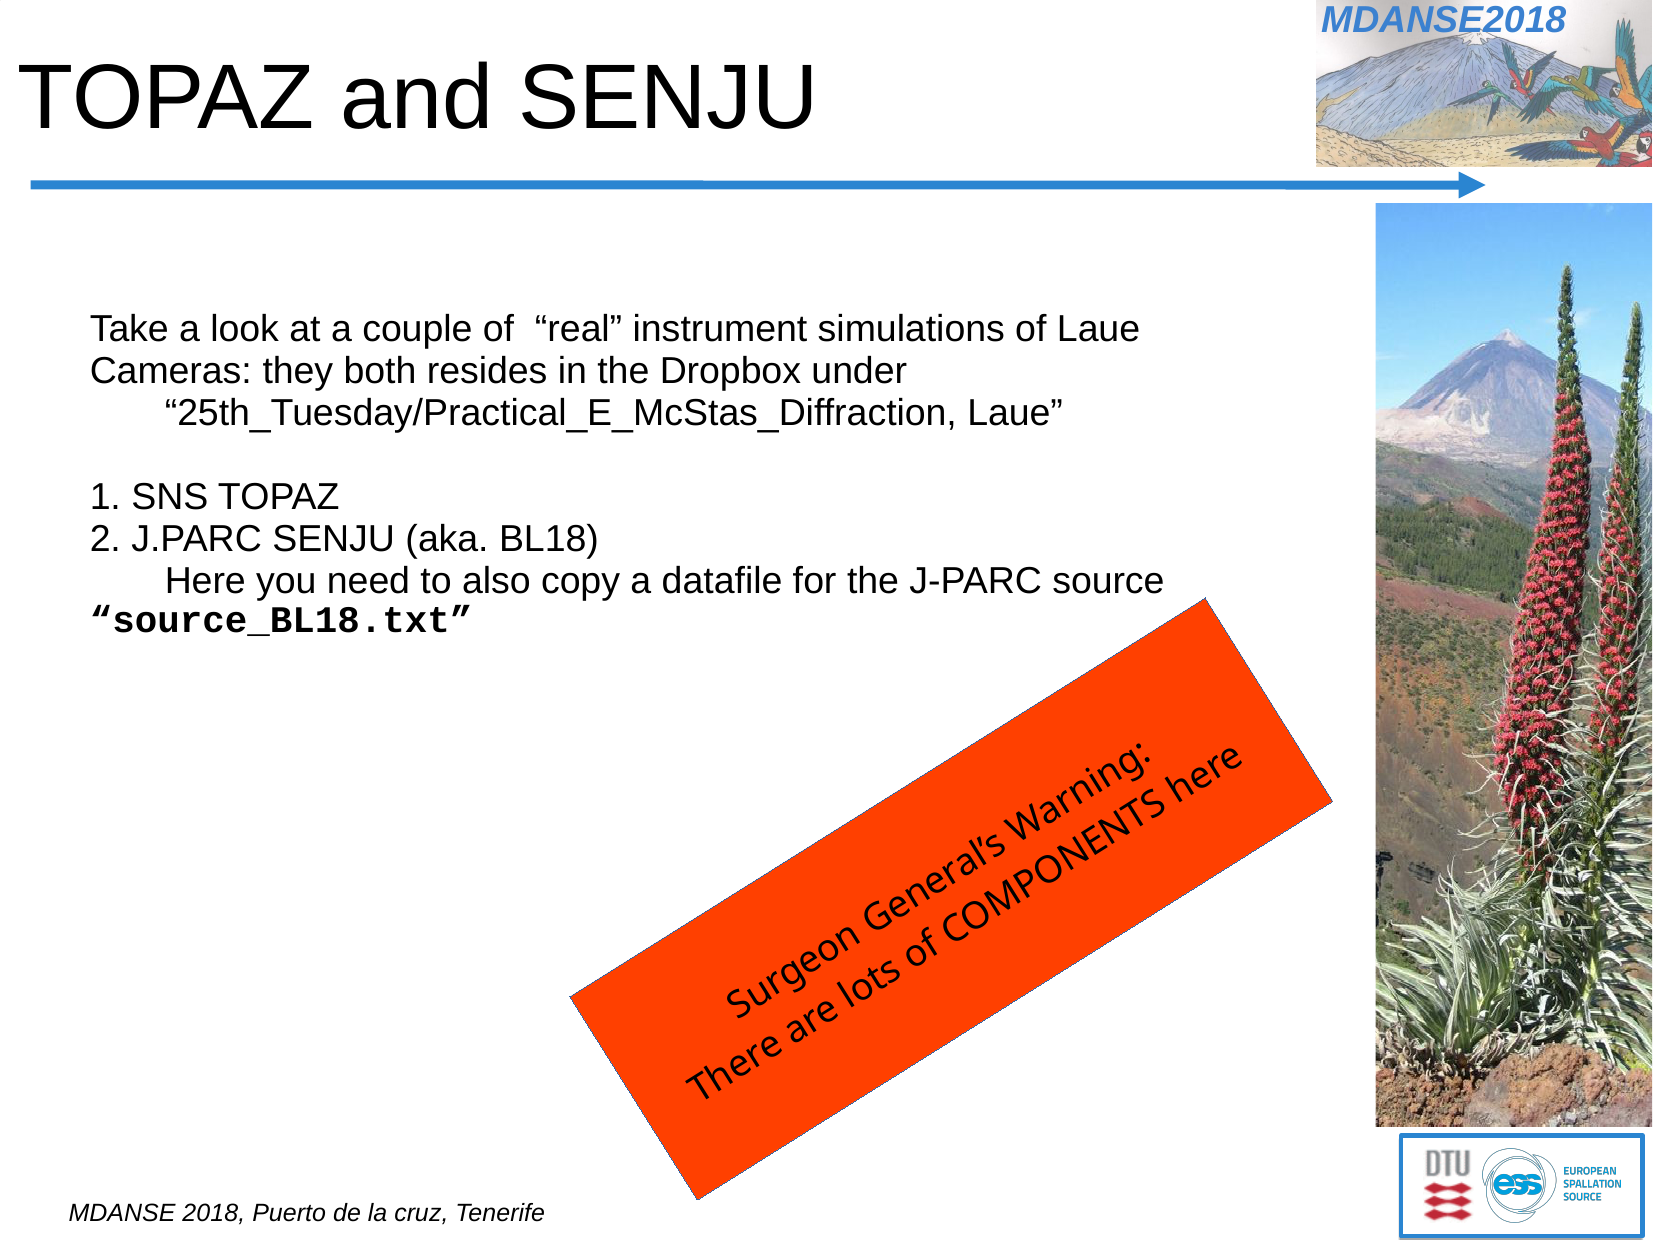

# TOPAZ and SENJU
Take a look at a couple of “real” instrument simulations of Laue Cameras: they both resides in the Dropbox under
	“25th_Tuesday/Practical_E_McStas_Diffraction, Laue”
1. SNS TOPAZ
2. J.PARC SENJU (aka. BL18)
	Here you need to also copy a datafile for the J-PARC source “source_BL18.txt”
Surgeon General’s Warning:
There are lots of COMPONENTS here